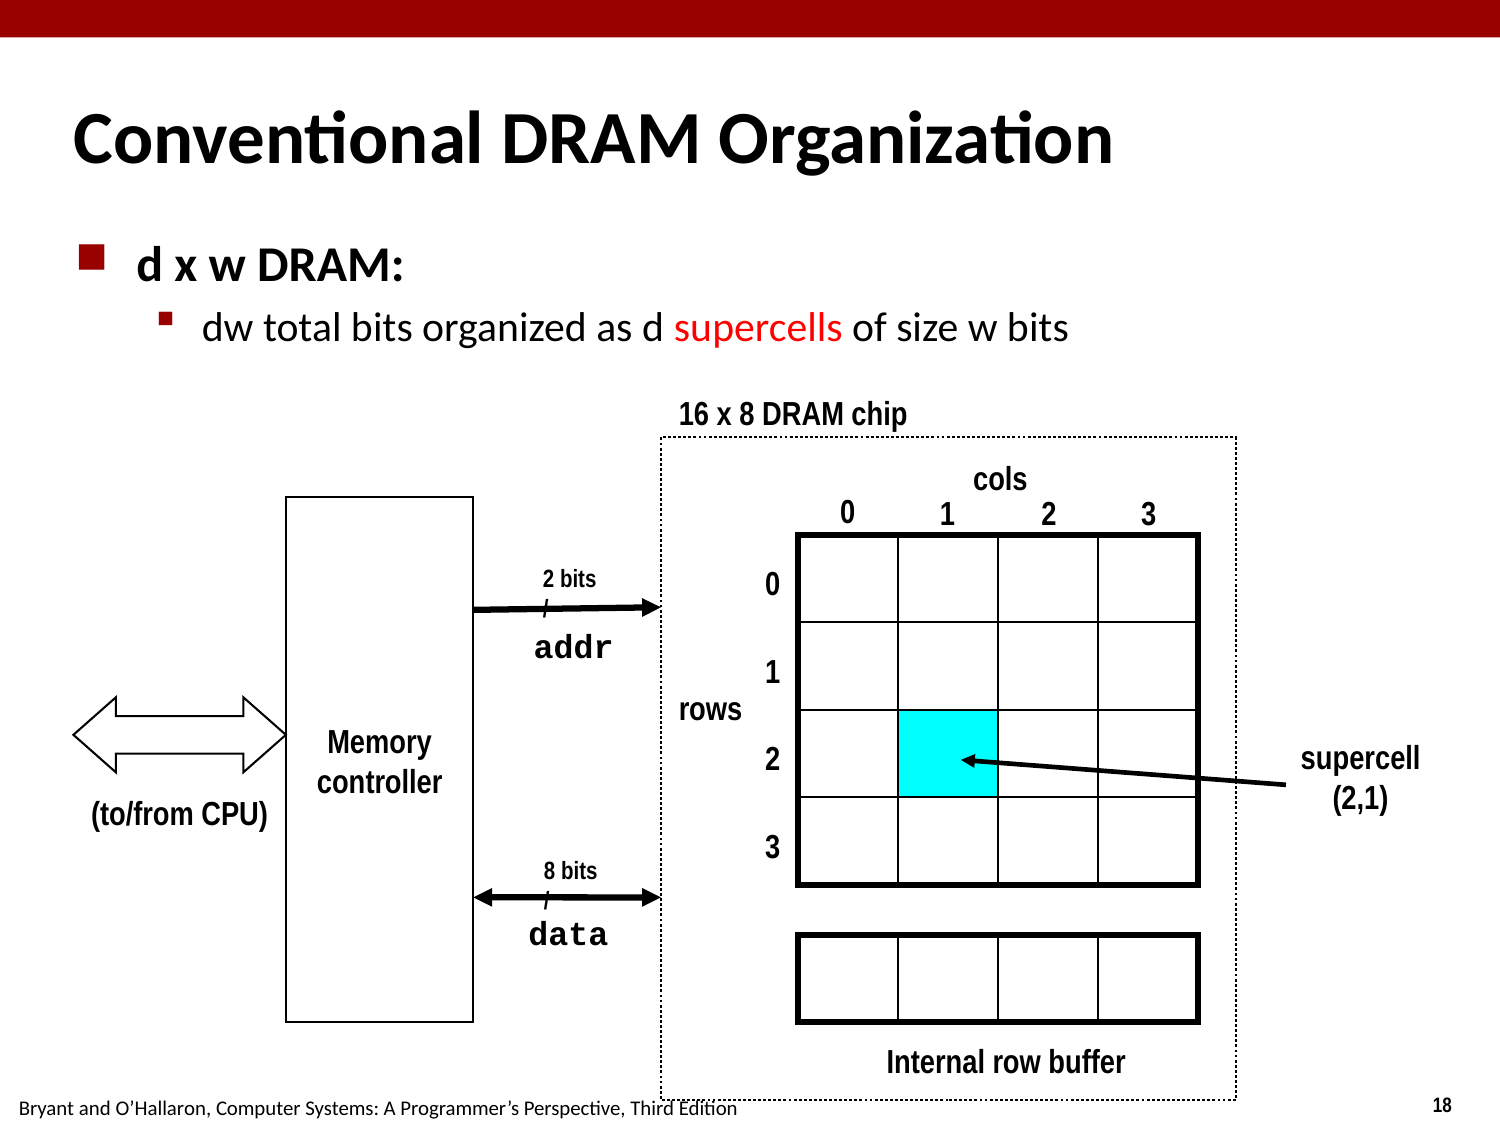

# Conventional DRAM Organization
d x w DRAM:
dw total bits organized as d supercells of size w bits
16 x 8 DRAM chip
cols
0
1
2
3
Memory
controller
0
2 bits
/
addr
1
rows
supercell
(2,1)
2
(to/from CPU)
3
8 bits
/
data
Internal row buffer